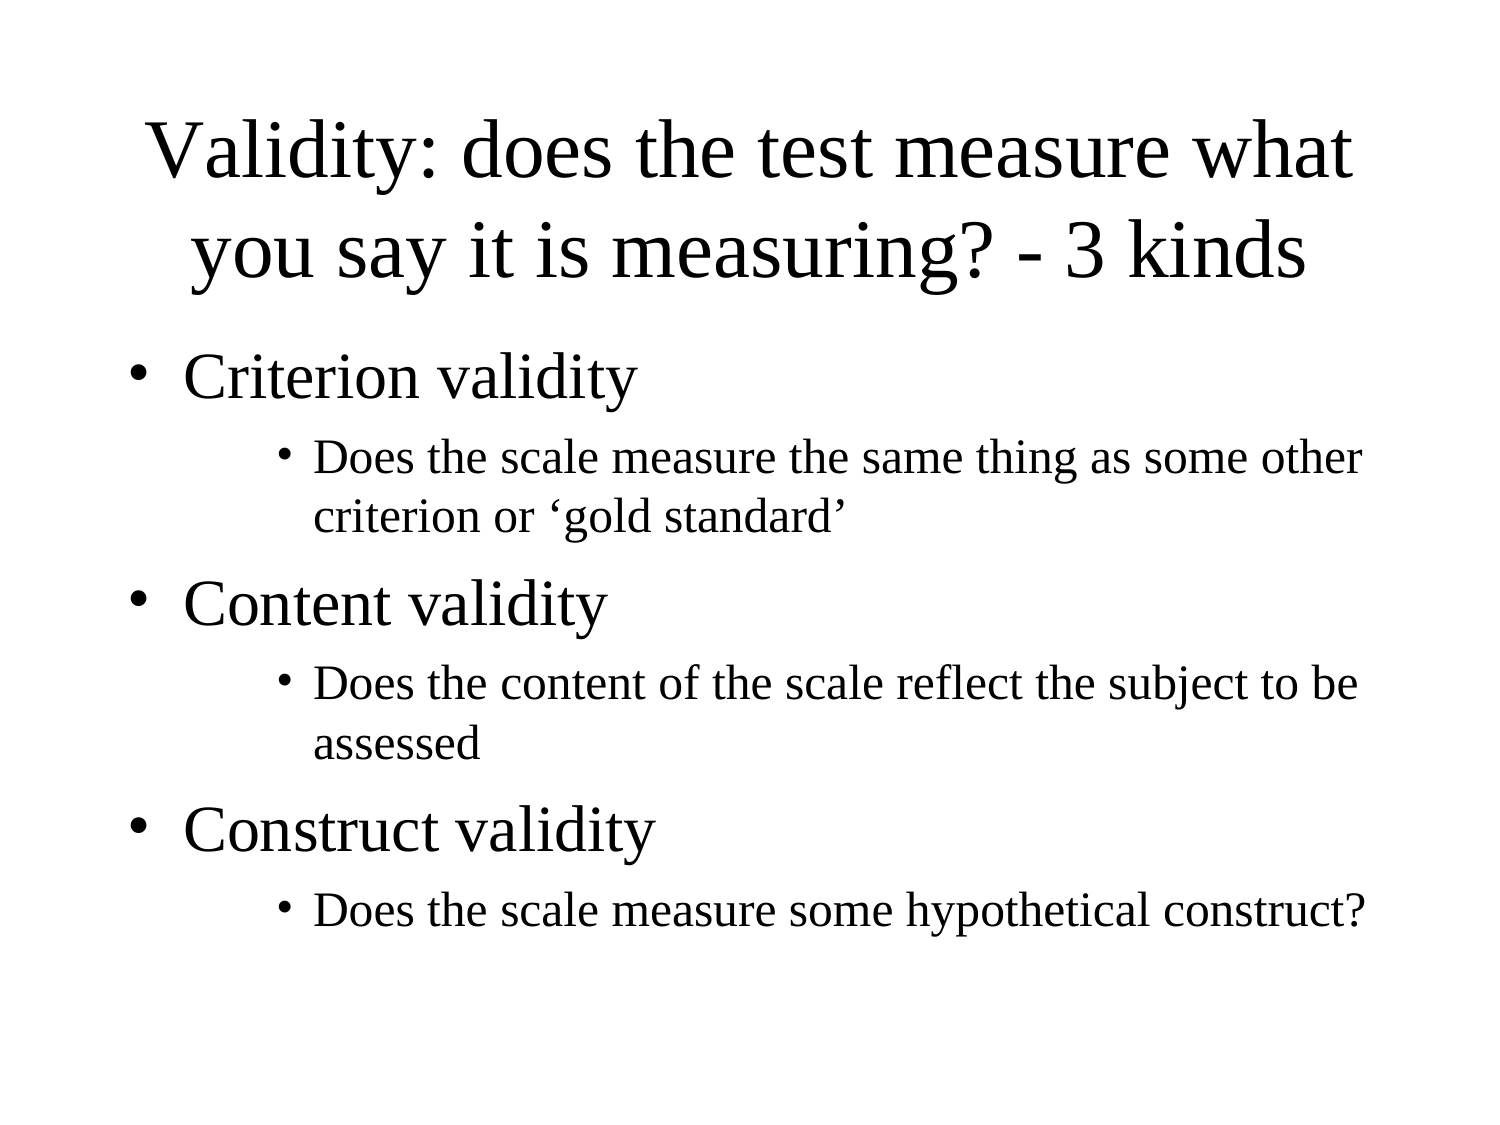

# Validity: does the test measure what you say it is measuring? - 3 kinds
Criterion validity
Does the scale measure the same thing as some other criterion or ‘gold standard’
Content validity
Does the content of the scale reflect the subject to be assessed
Construct validity
Does the scale measure some hypothetical construct?